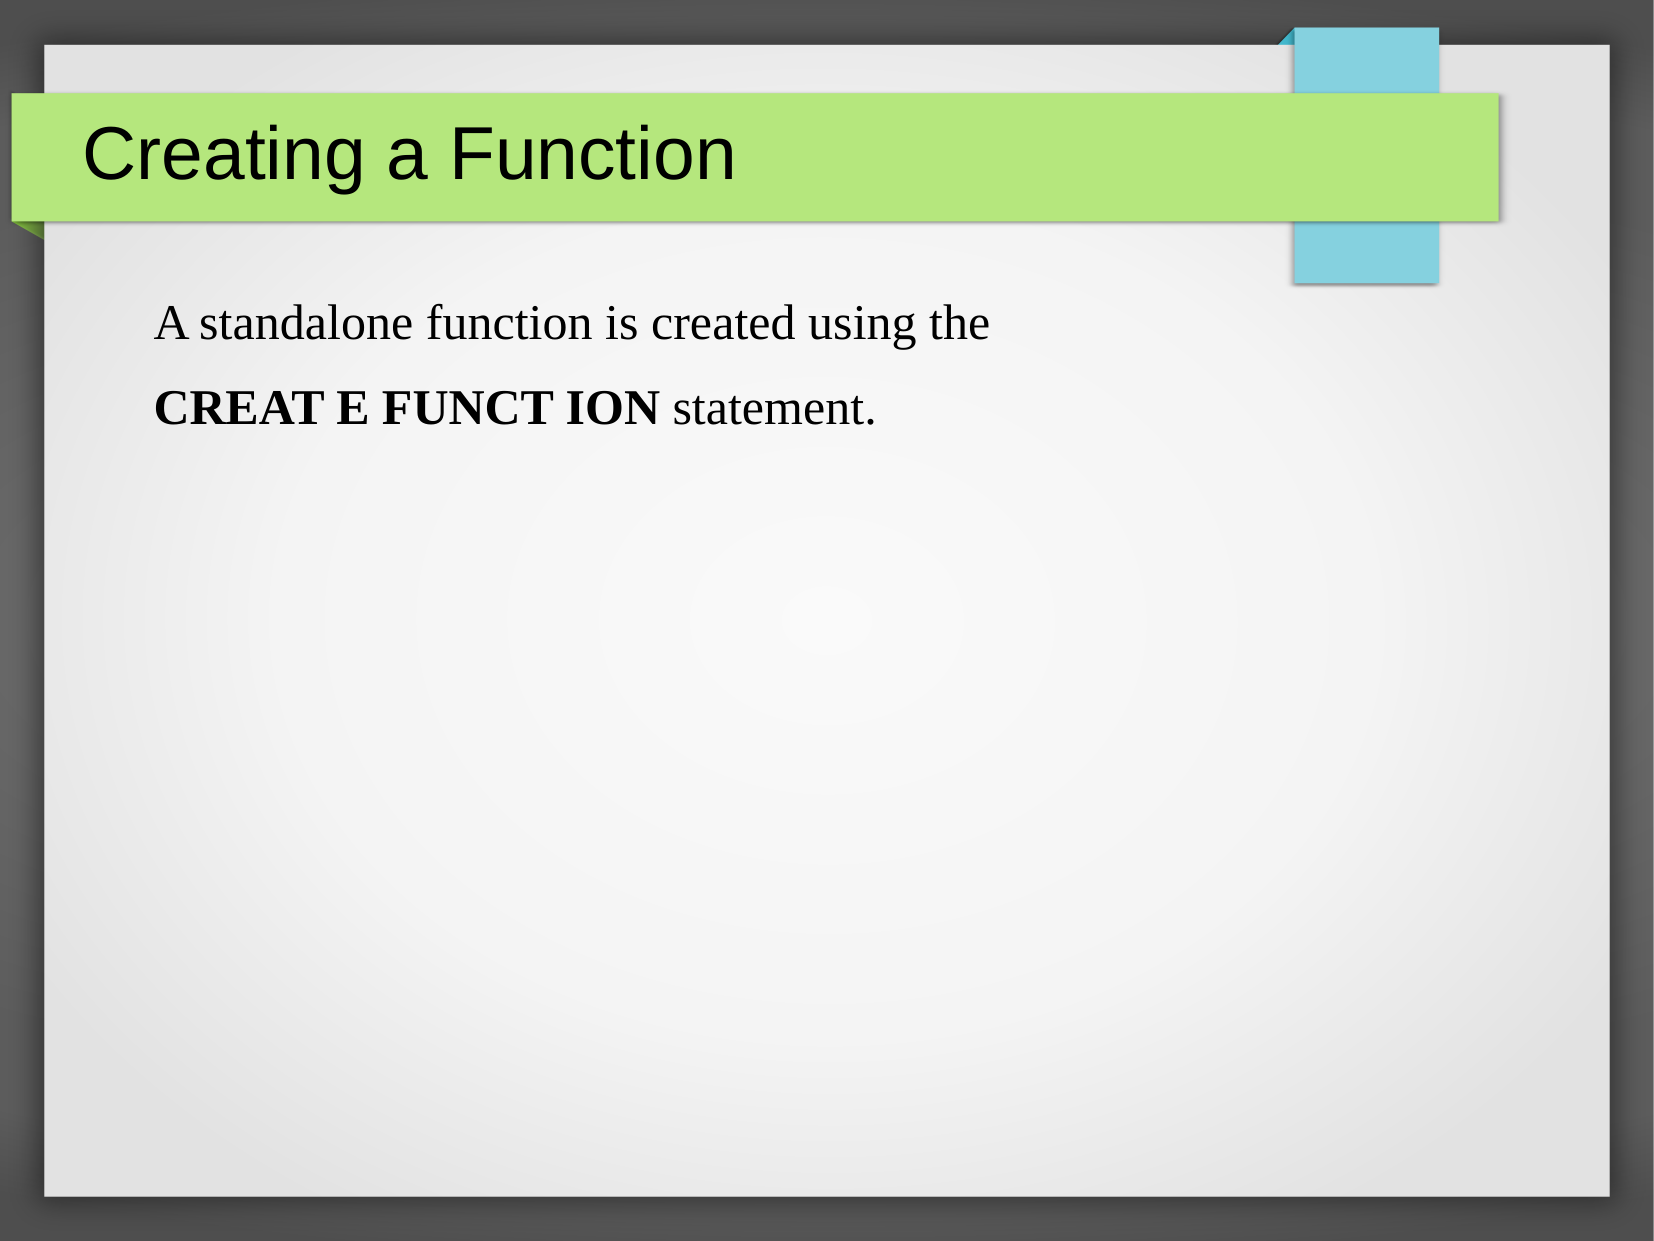

# Creating a Function
A standalone function is created using the
CREAT E FUNCT ION statement.